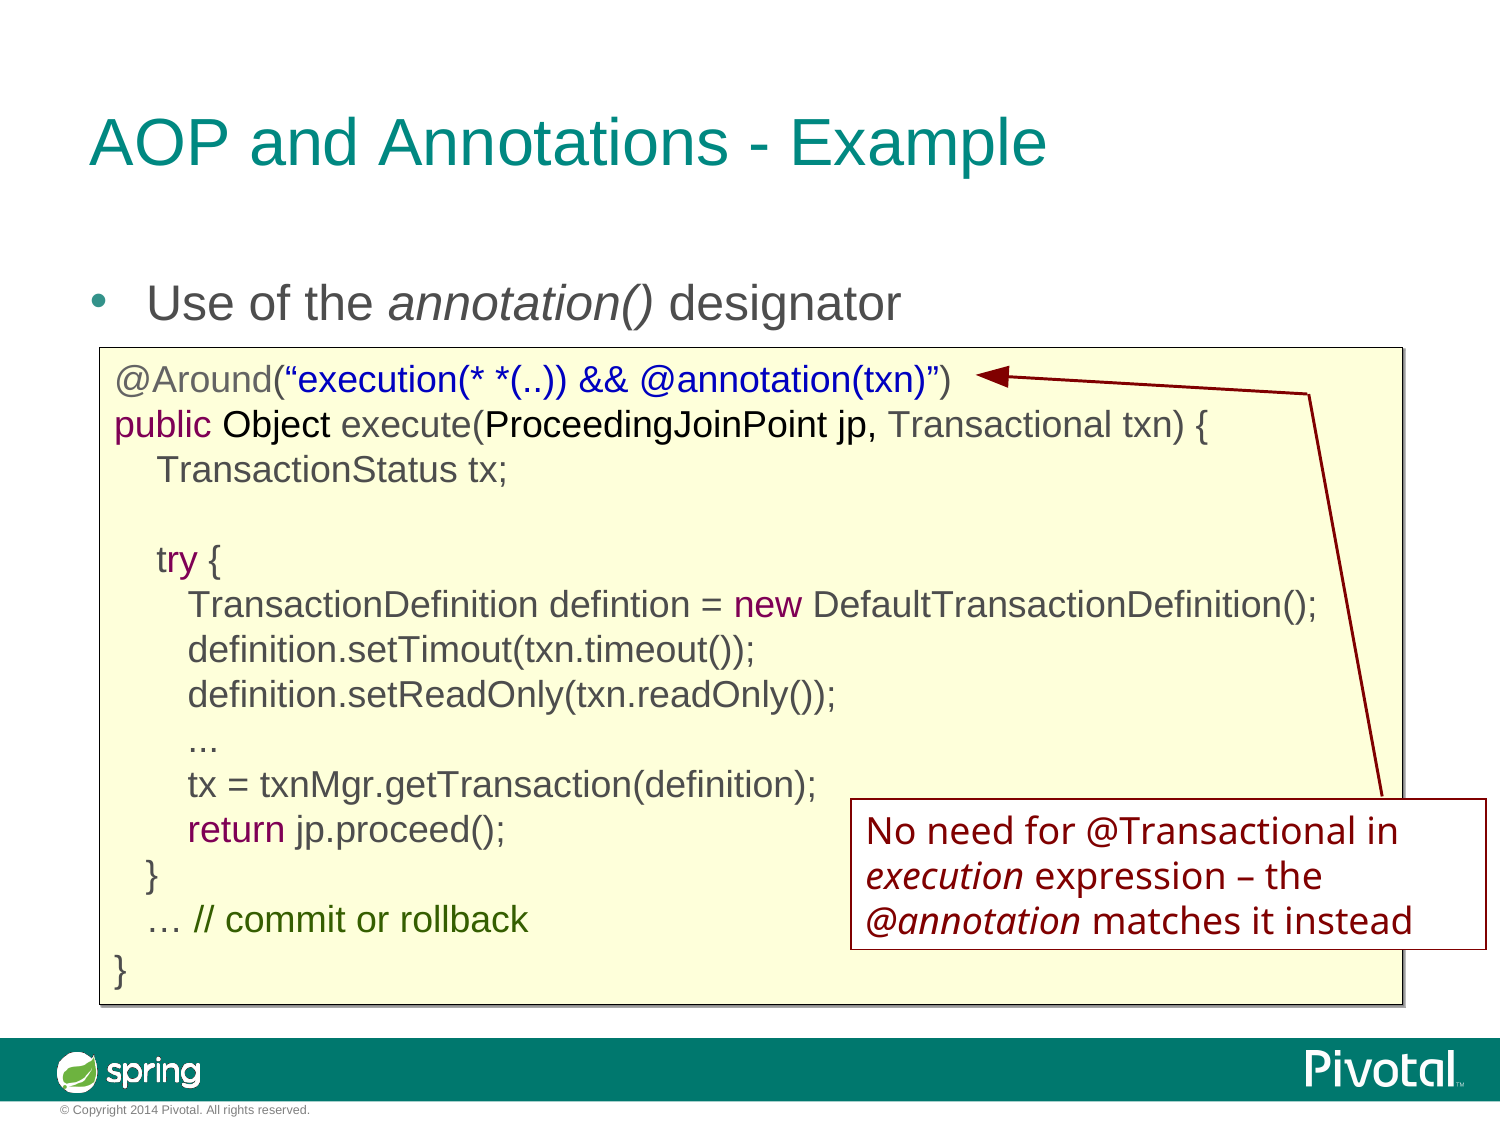

# AOP and Annotations - Example
Use of the annotation() designator
@Around(“execution(* *(..)) && @annotation(txn)”)
public Object execute(ProceedingJoinPoint jp, Transactional txn) {
 TransactionStatus tx;
 try {
 TransactionDefinition defintion = new DefaultTransactionDefinition();
 definition.setTimout(txn.timeout());
 definition.setReadOnly(txn.readOnly());
 ...
 tx = txnMgr.getTransaction(definition);
 return jp.proceed();
 }
 … // commit or rollback
}
No need for @Transactional in execution expression – the @annotation matches it instead